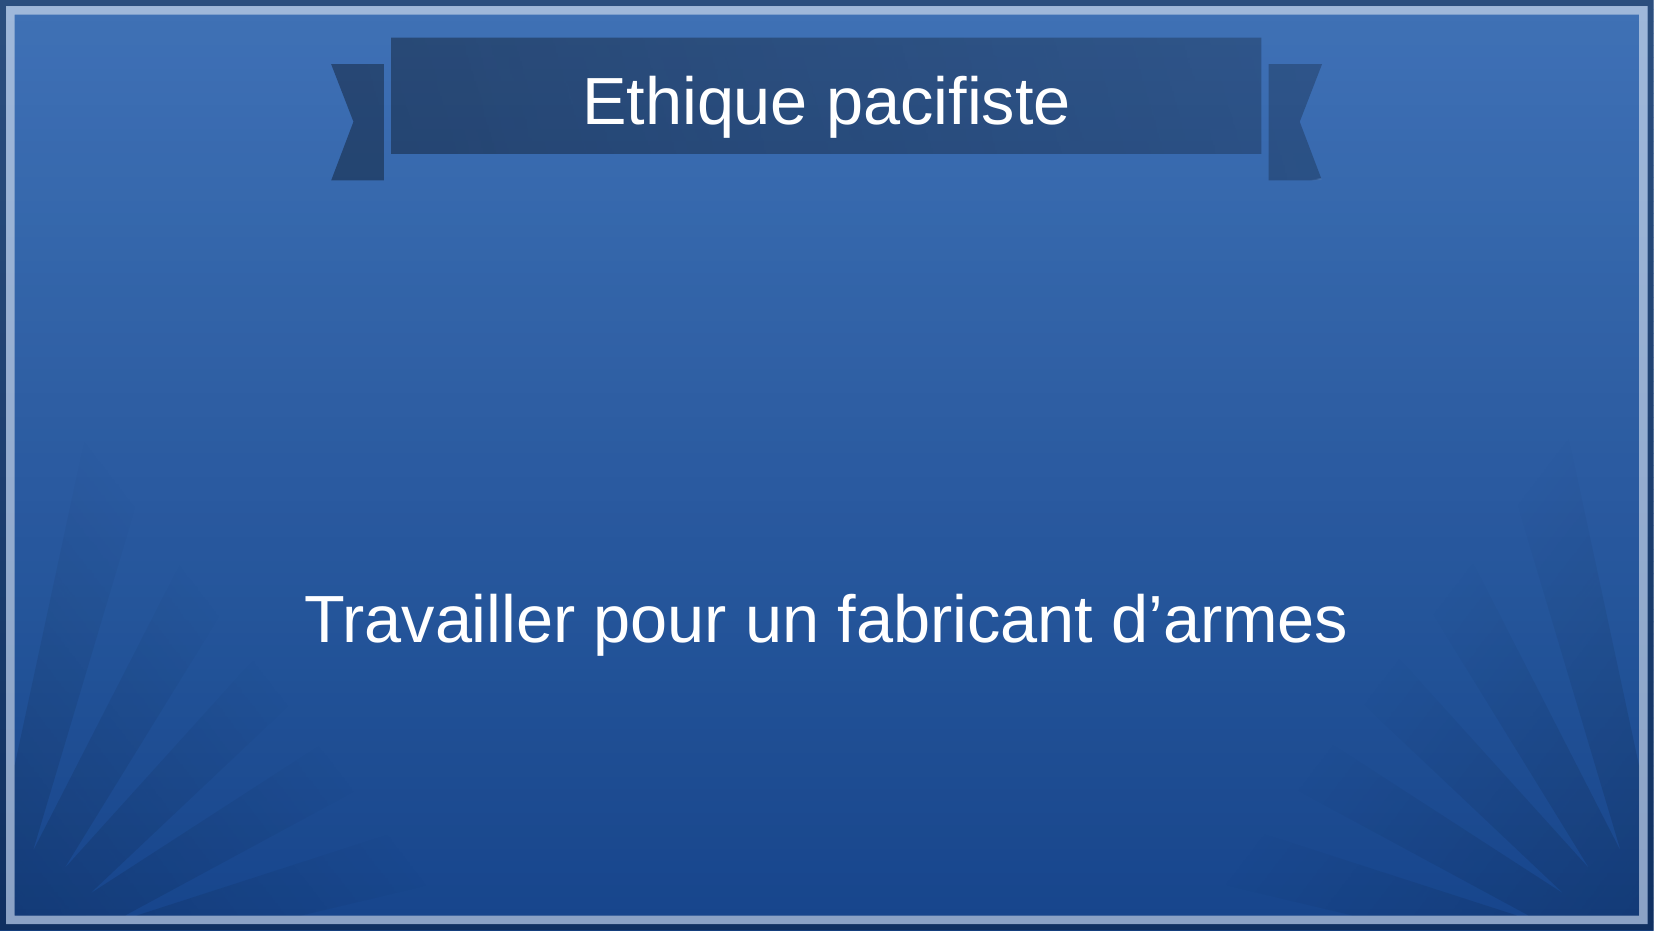

Ethique pacifiste
Travailler pour un fabricant d’armes